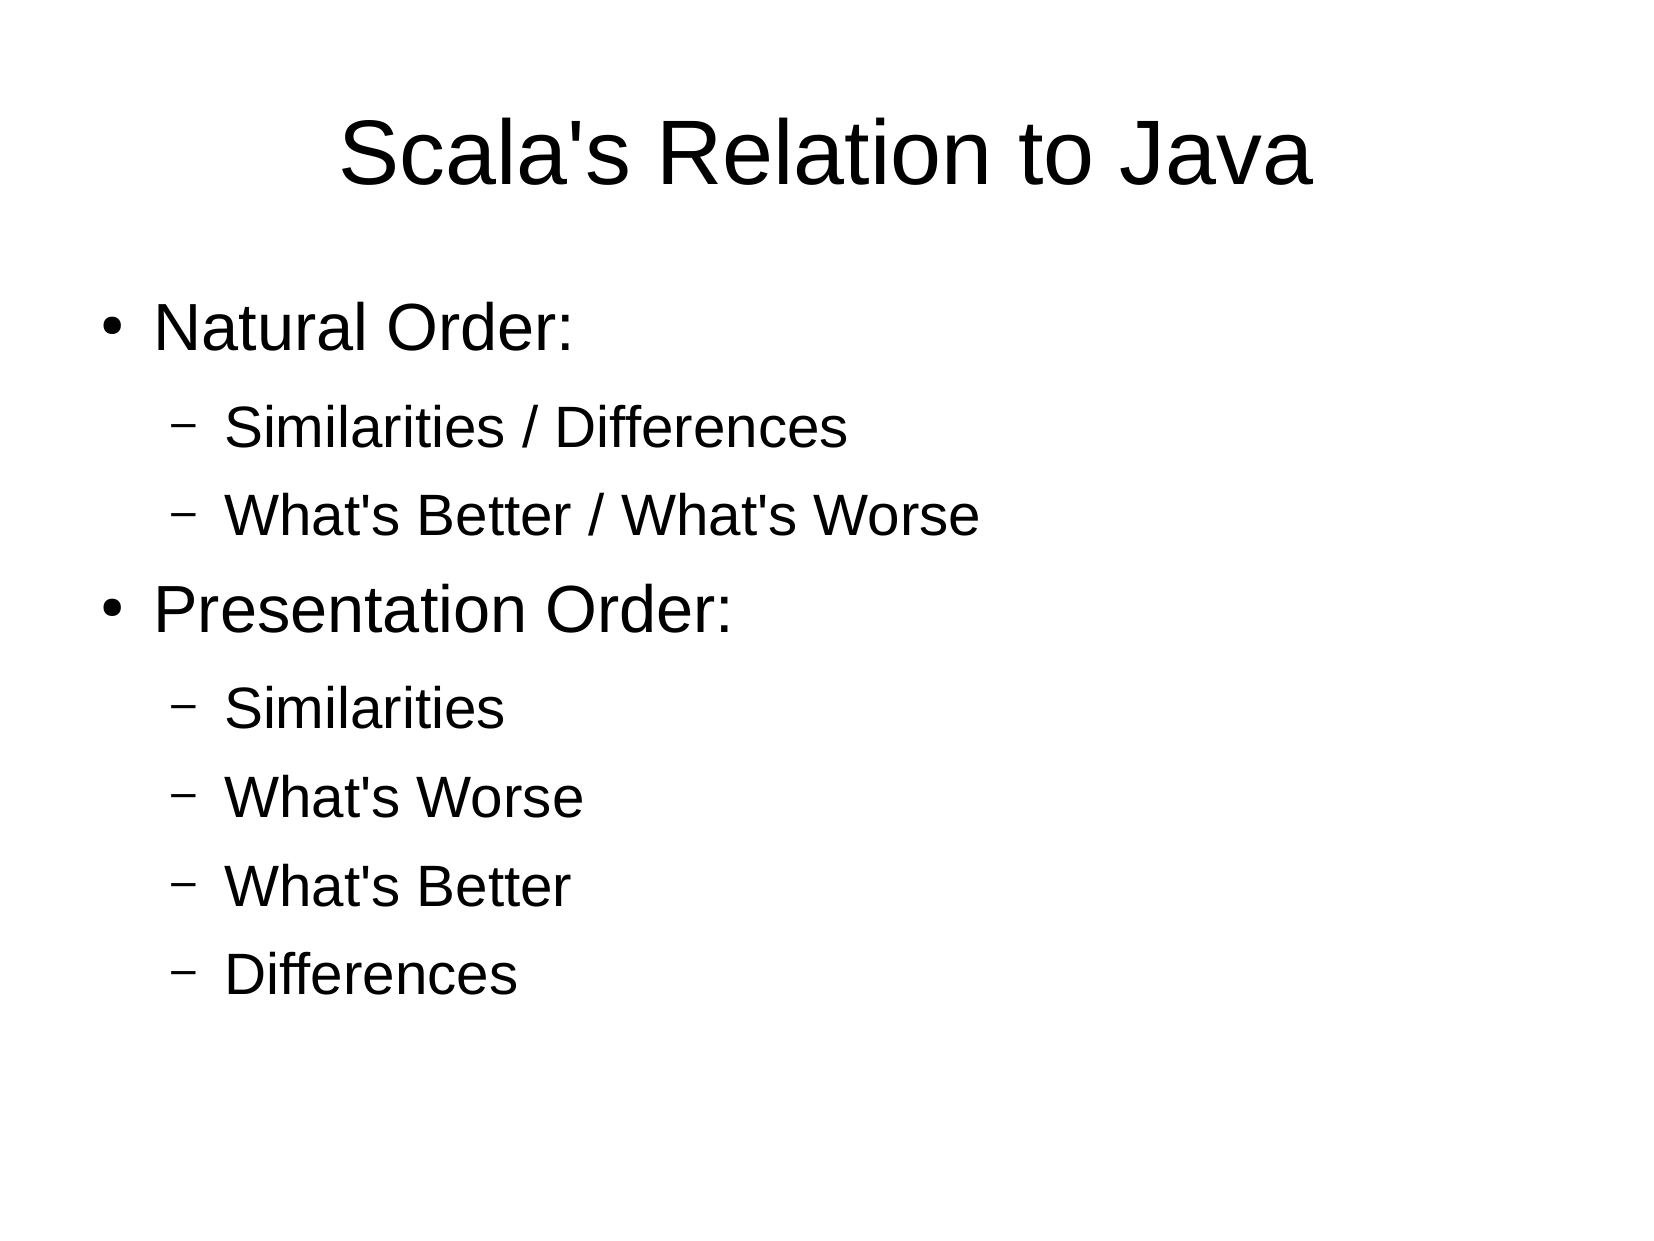

# Scala's Relation to Java
Natural Order:
Similarities / Differences
What's Better / What's Worse
Presentation Order:
Similarities
What's Worse
What's Better
Differences